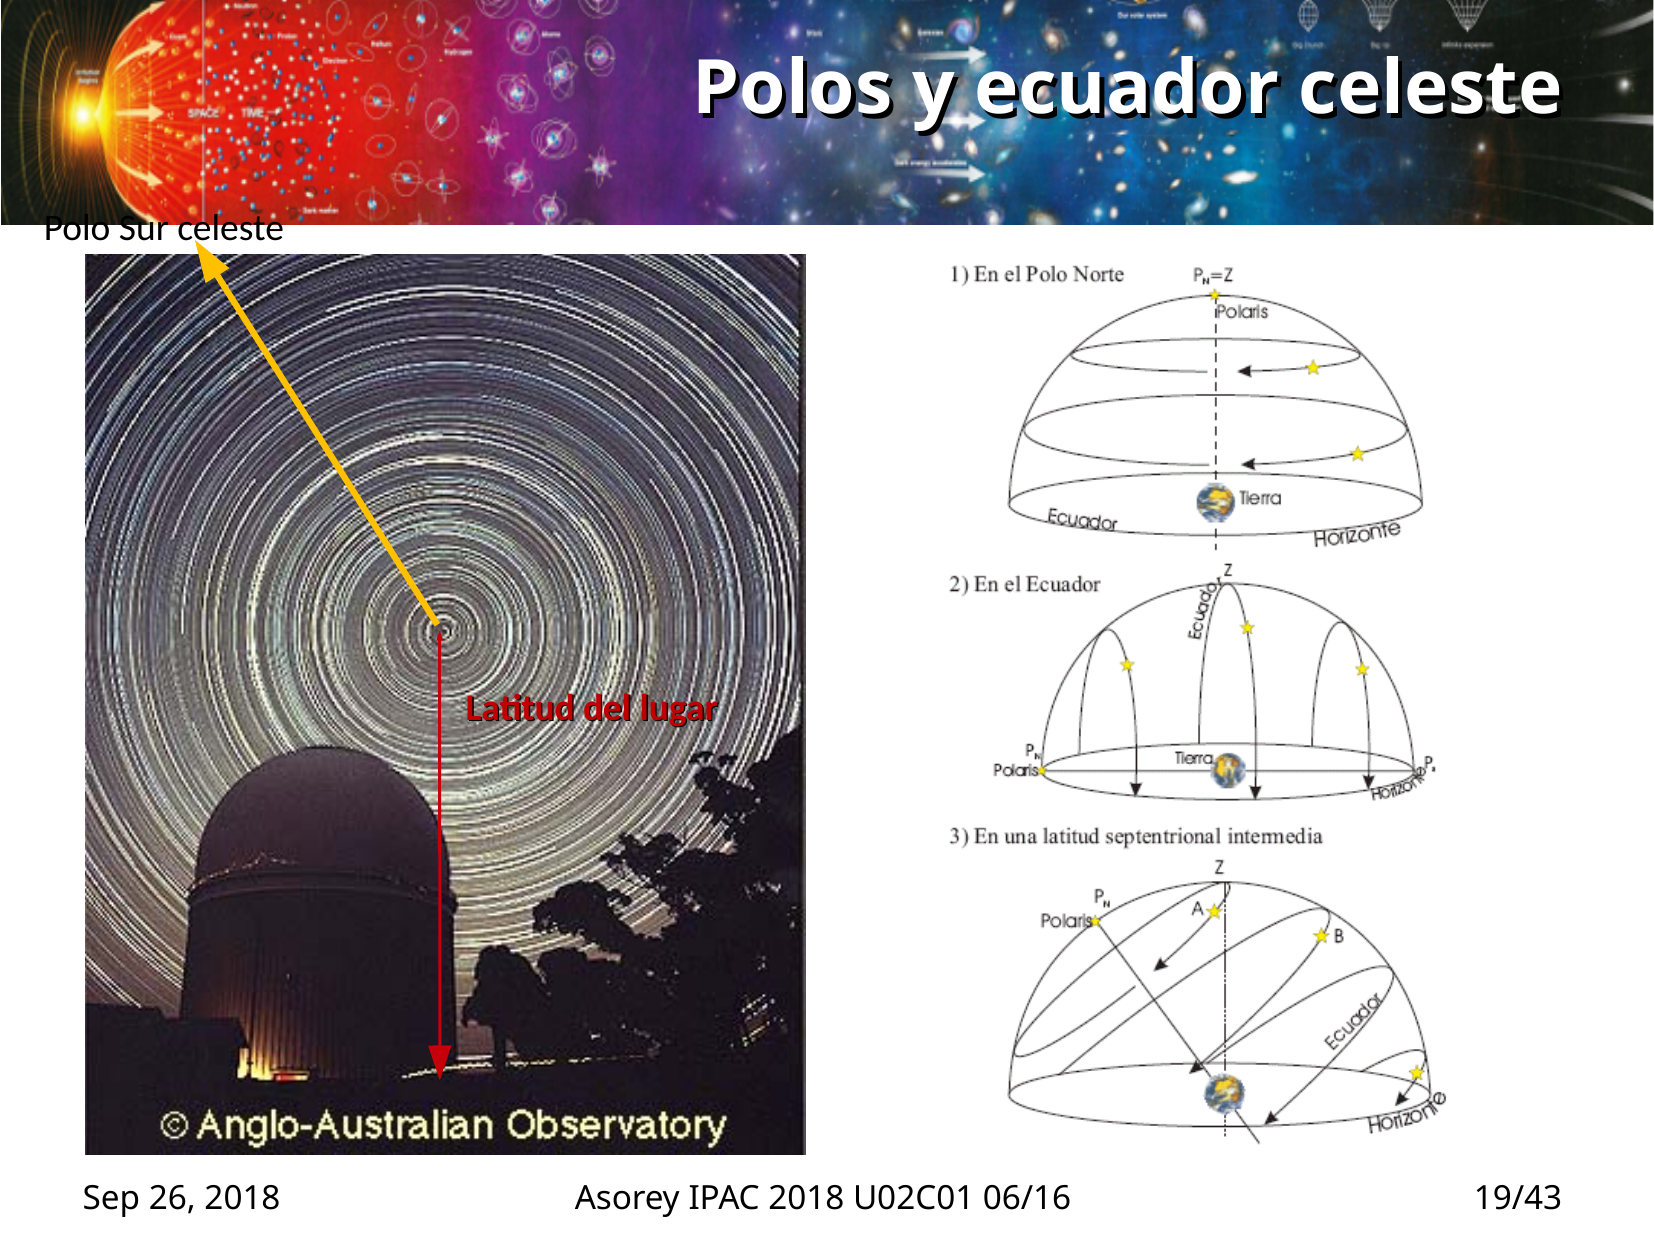

# Polos y ecuador celeste
Polo Sur celeste
Latitud del lugar
Sep 26, 2018
Asorey IPAC 2018 U02C01 06/16
19